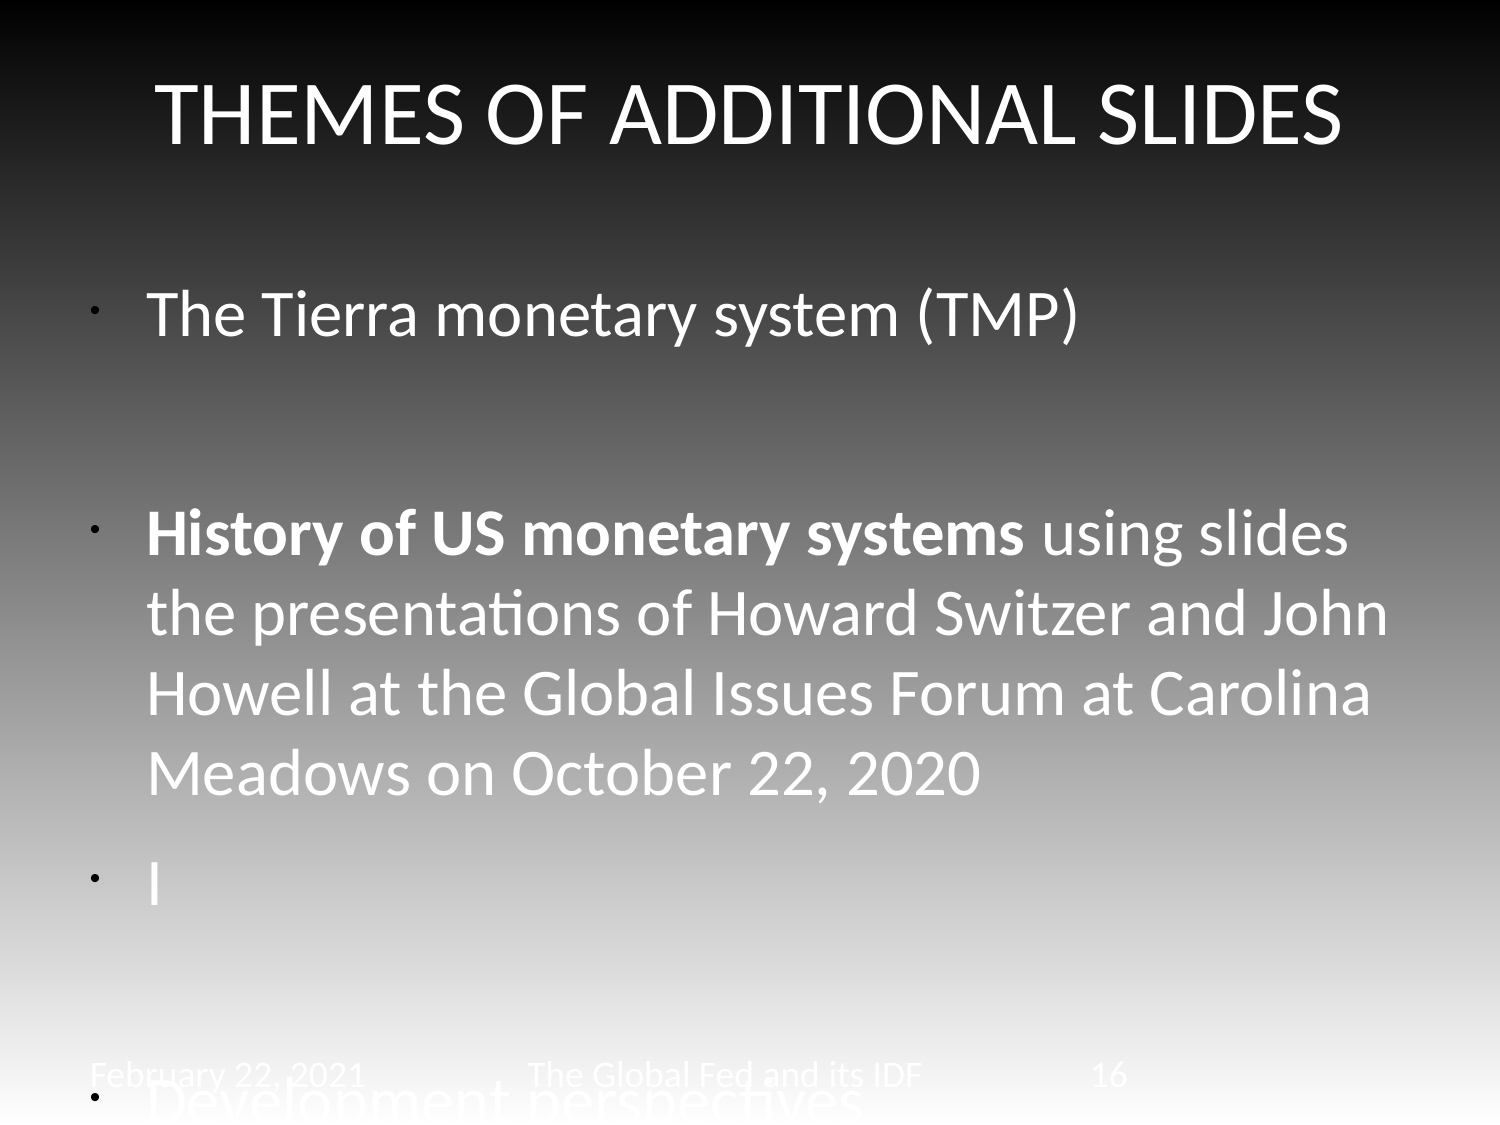

# THEMES OF ADDITIONAL SLIDES
The Tierra monetary system (TMP)
History of US monetary systems using slides the presentations of Howard Switzer and John Howell at the Global Issues Forum at Carolina Meadows on October 22, 2020
I
Development perspectives
Discussion of Steve Keen’s work with Minsky's modelling tool, given his IMMR presentation where Paul Lebow and me were in attendance and an earlier one at AMI
February 22, 2021
The Global Fed and its IDF